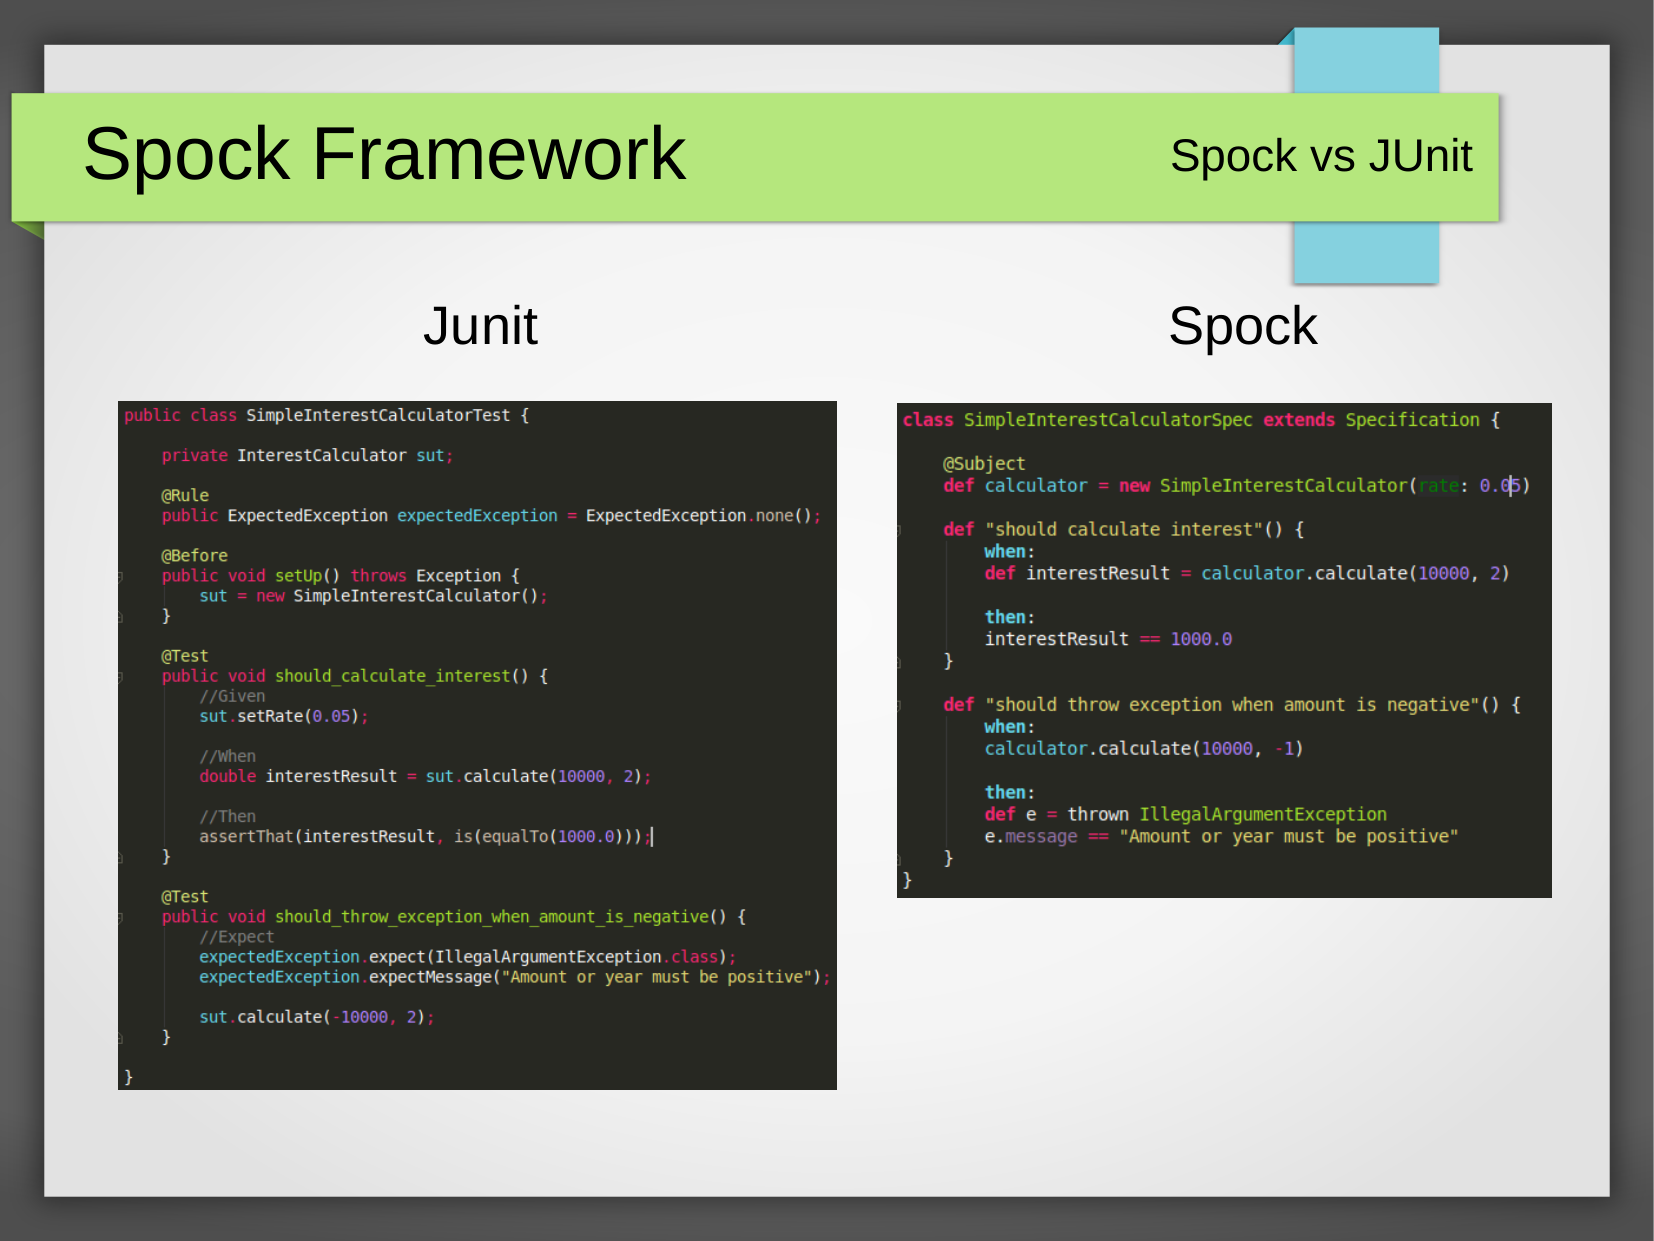

# Spock Framework
Spock vs JUnit
Junit
Spock